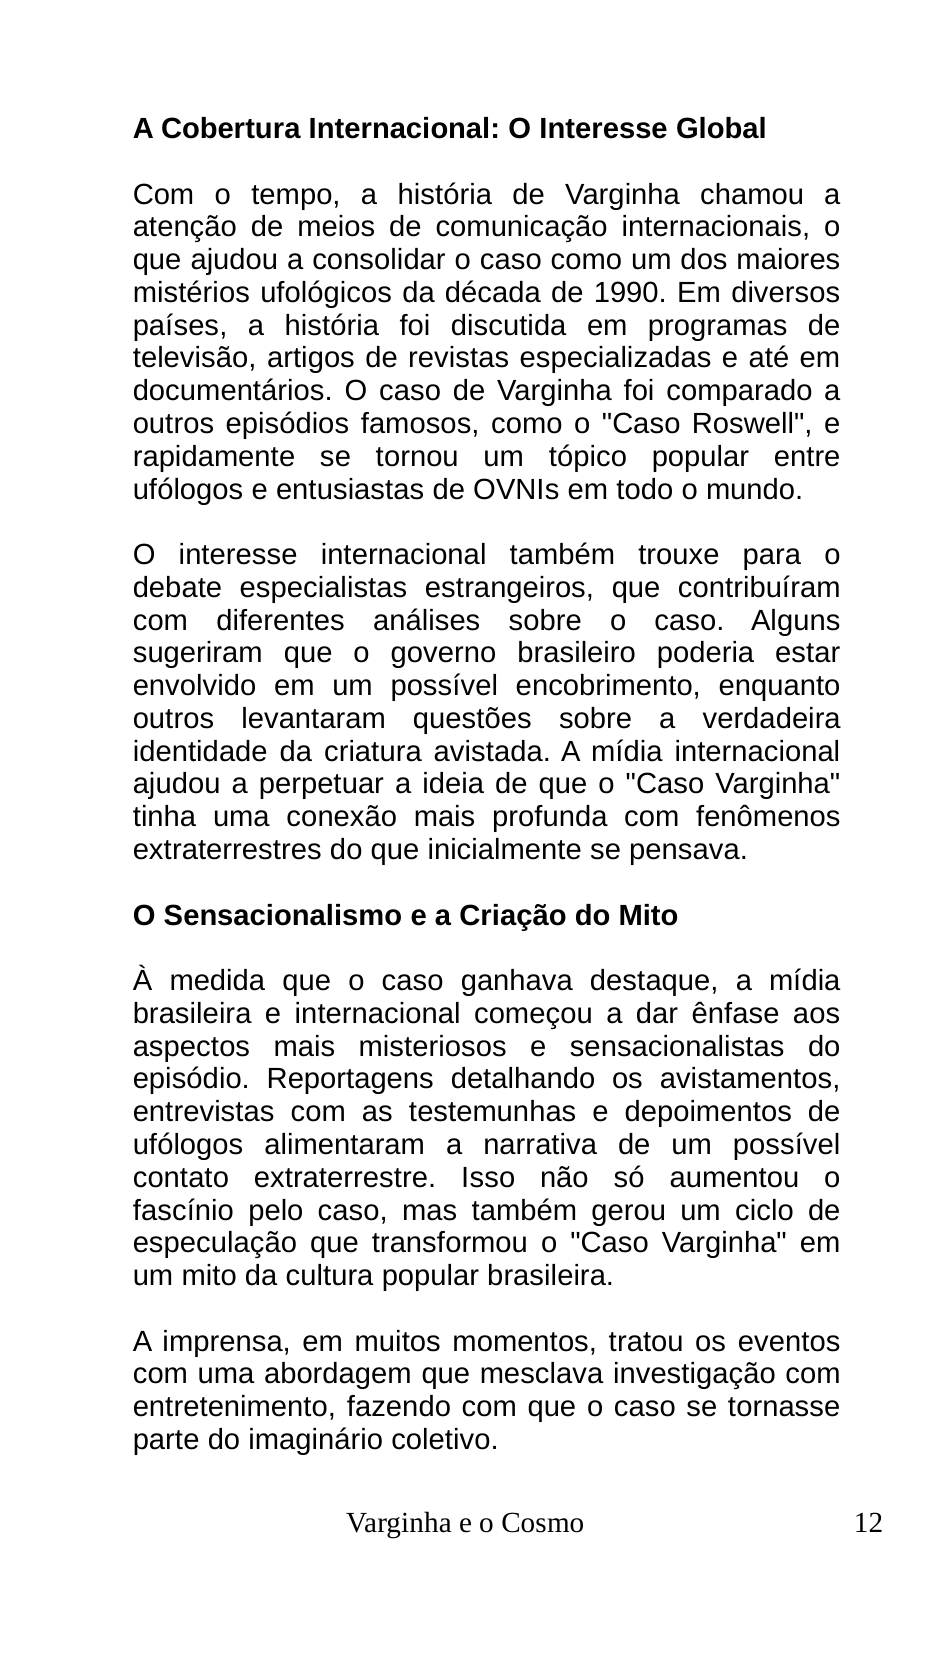

A Cobertura Internacional: O Interesse Global
Com o tempo, a história de Varginha chamou a atenção de meios de comunicação internacionais, o que ajudou a consolidar o caso como um dos maiores mistérios ufológicos da década de 1990. Em diversos países, a história foi discutida em programas de televisão, artigos de revistas especializadas e até em documentários. O caso de Varginha foi comparado a outros episódios famosos, como o "Caso Roswell", e rapidamente se tornou um tópico popular entre ufólogos e entusiastas de OVNIs em todo o mundo.
O interesse internacional também trouxe para o debate especialistas estrangeiros, que contribuíram com diferentes análises sobre o caso. Alguns sugeriram que o governo brasileiro poderia estar envolvido em um possível encobrimento, enquanto outros levantaram questões sobre a verdadeira identidade da criatura avistada. A mídia internacional ajudou a perpetuar a ideia de que o "Caso Varginha" tinha uma conexão mais profunda com fenômenos extraterrestres do que inicialmente se pensava.
O Sensacionalismo e a Criação do Mito
À medida que o caso ganhava destaque, a mídia brasileira e internacional começou a dar ênfase aos aspectos mais misteriosos e sensacionalistas do episódio. Reportagens detalhando os avistamentos, entrevistas com as testemunhas e depoimentos de ufólogos alimentaram a narrativa de um possível contato extraterrestre. Isso não só aumentou o fascínio pelo caso, mas também gerou um ciclo de especulação que transformou o "Caso Varginha" em um mito da cultura popular brasileira.
A imprensa, em muitos momentos, tratou os eventos com uma abordagem que mesclava investigação com entretenimento, fazendo com que o caso se tornasse parte do imaginário coletivo.
Varginha e o Cosmo
12